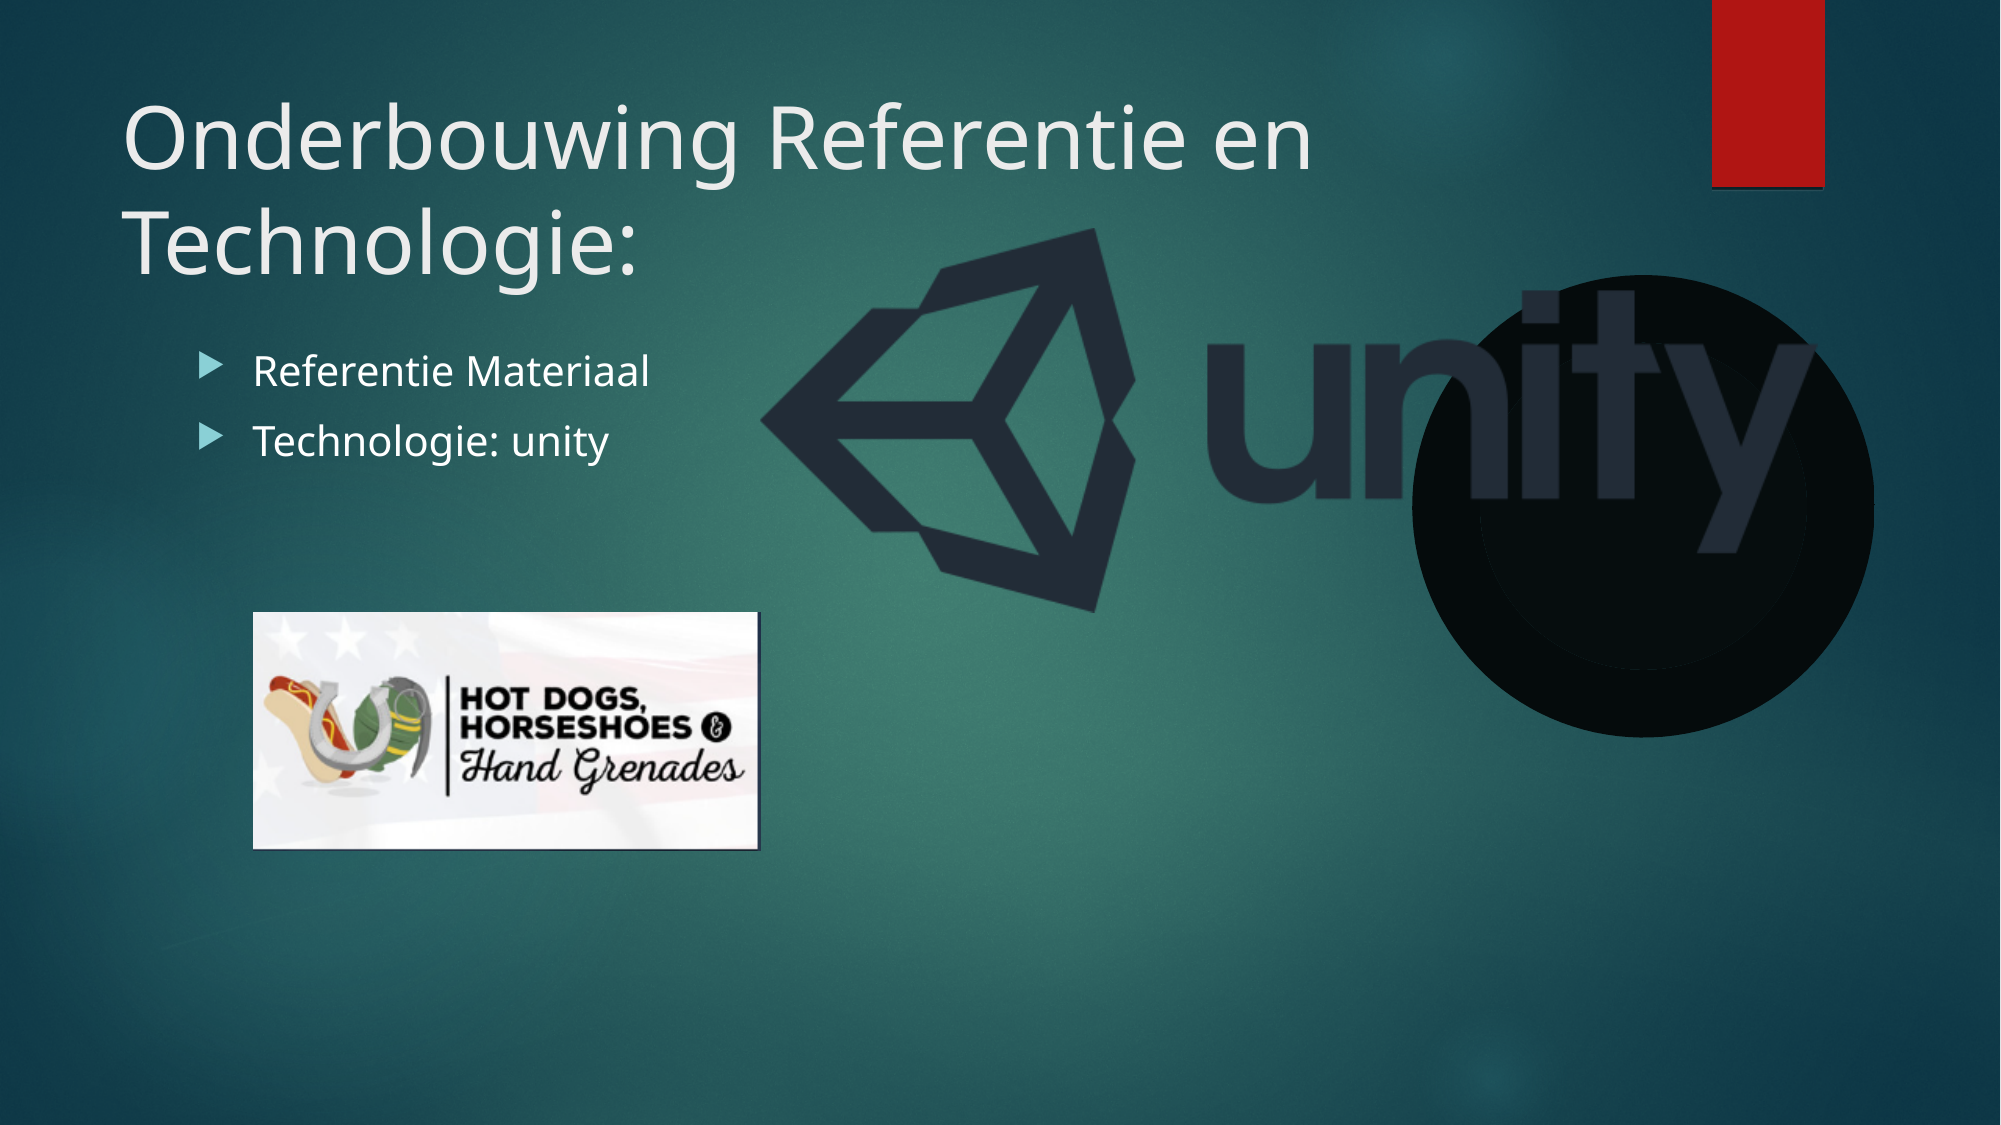

# Onderbouwing Referentie en Technologie:
Referentie Materiaal
Technologie: unity